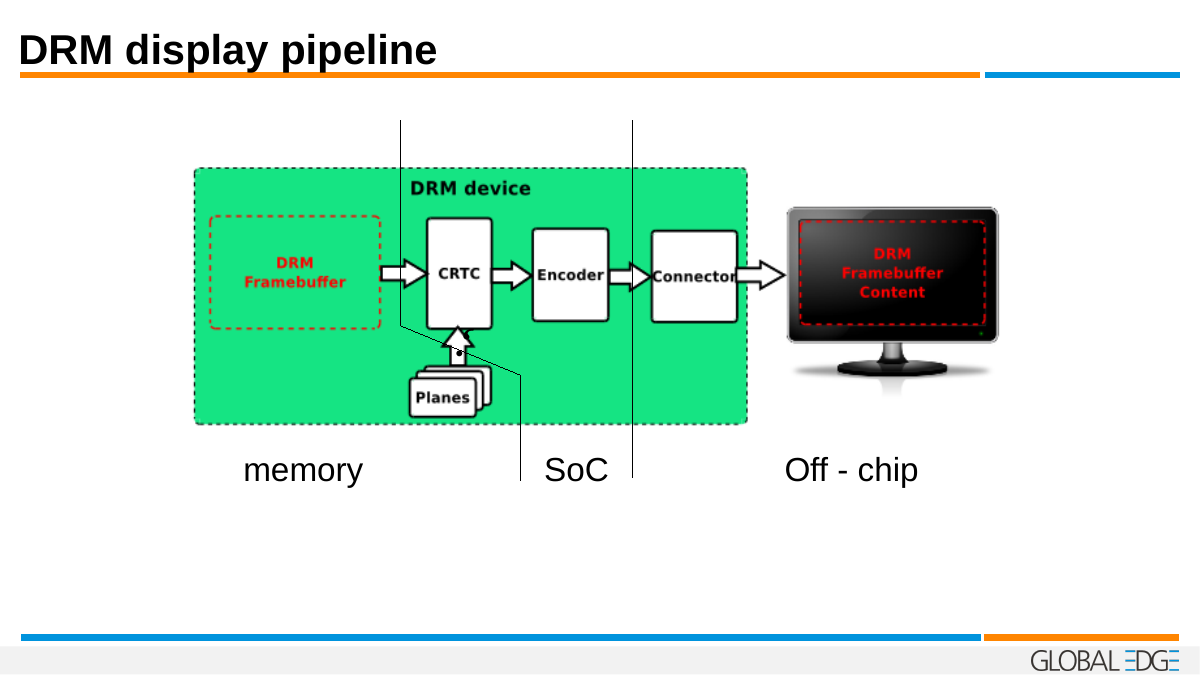

DRM display pipeline
;
memory
SoC
Off - chip